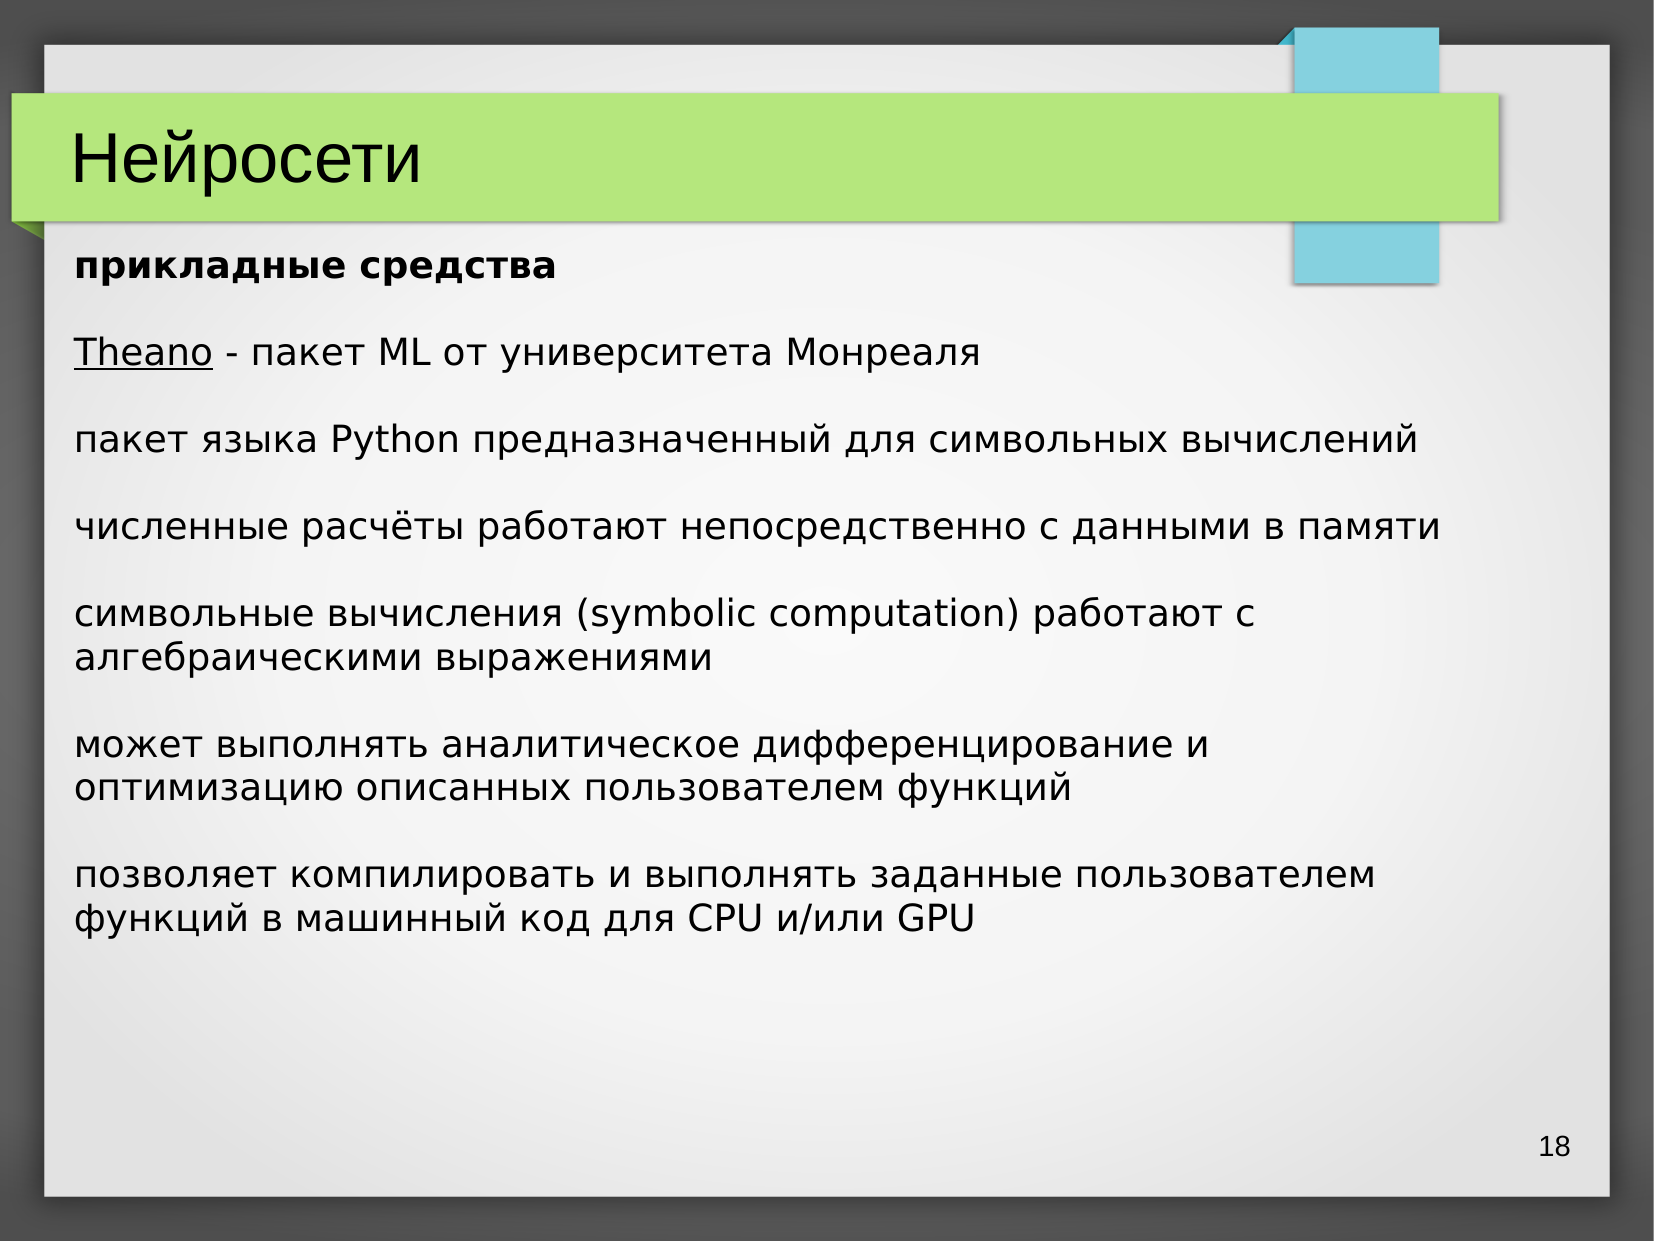

# Нейросети
прикладные средства
Theano - пакет ML от университета Монреаля
пакет языка Python предназначенный для символьных вычислений
численные расчёты работают непосредственно с данными в памяти
символьные вычисления (symbolic computation) работают с алгебраическими выражениями
может выполнять аналитическое дифференцирование и оптимизацию описанных пользователем функций
позволяет компилировать и выполнять заданные пользователем функций в машинный код для CPU и/или GPU
18